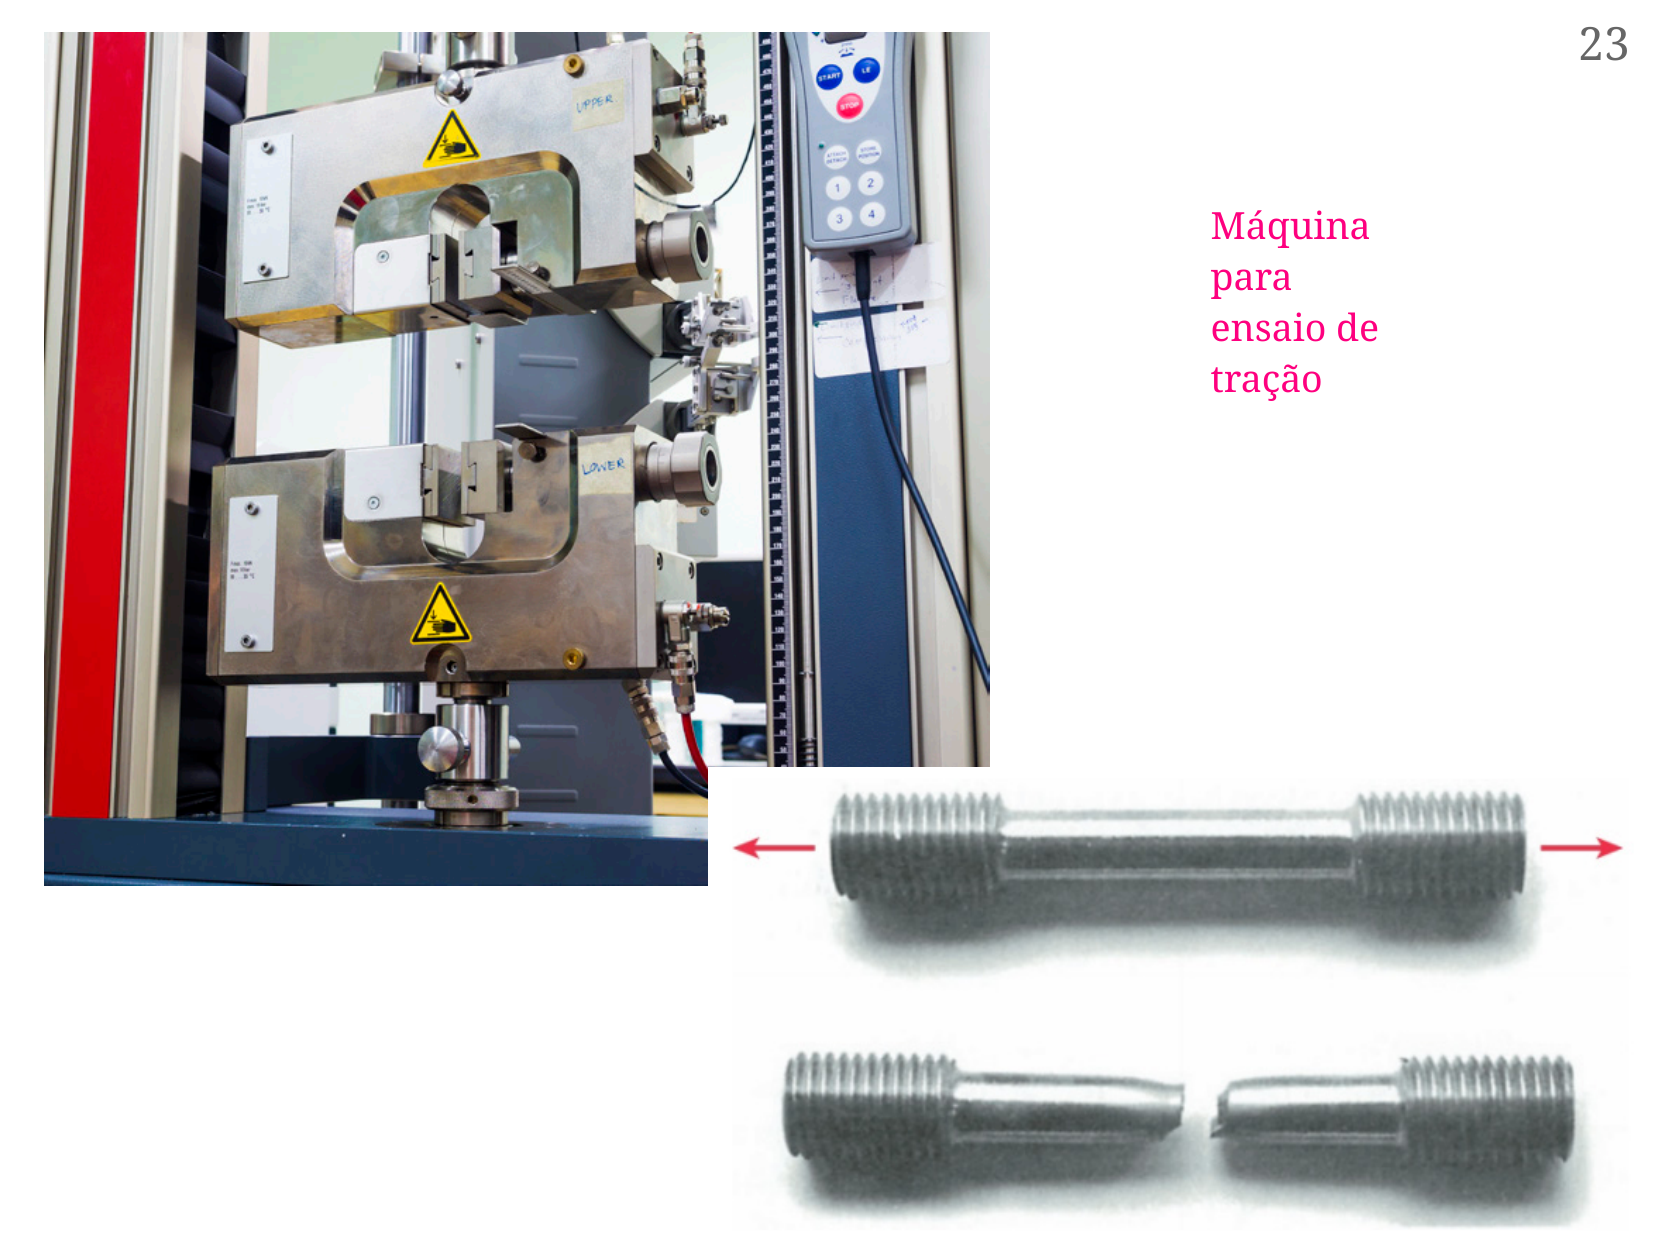

23
#
Máquina para ensaio de tração